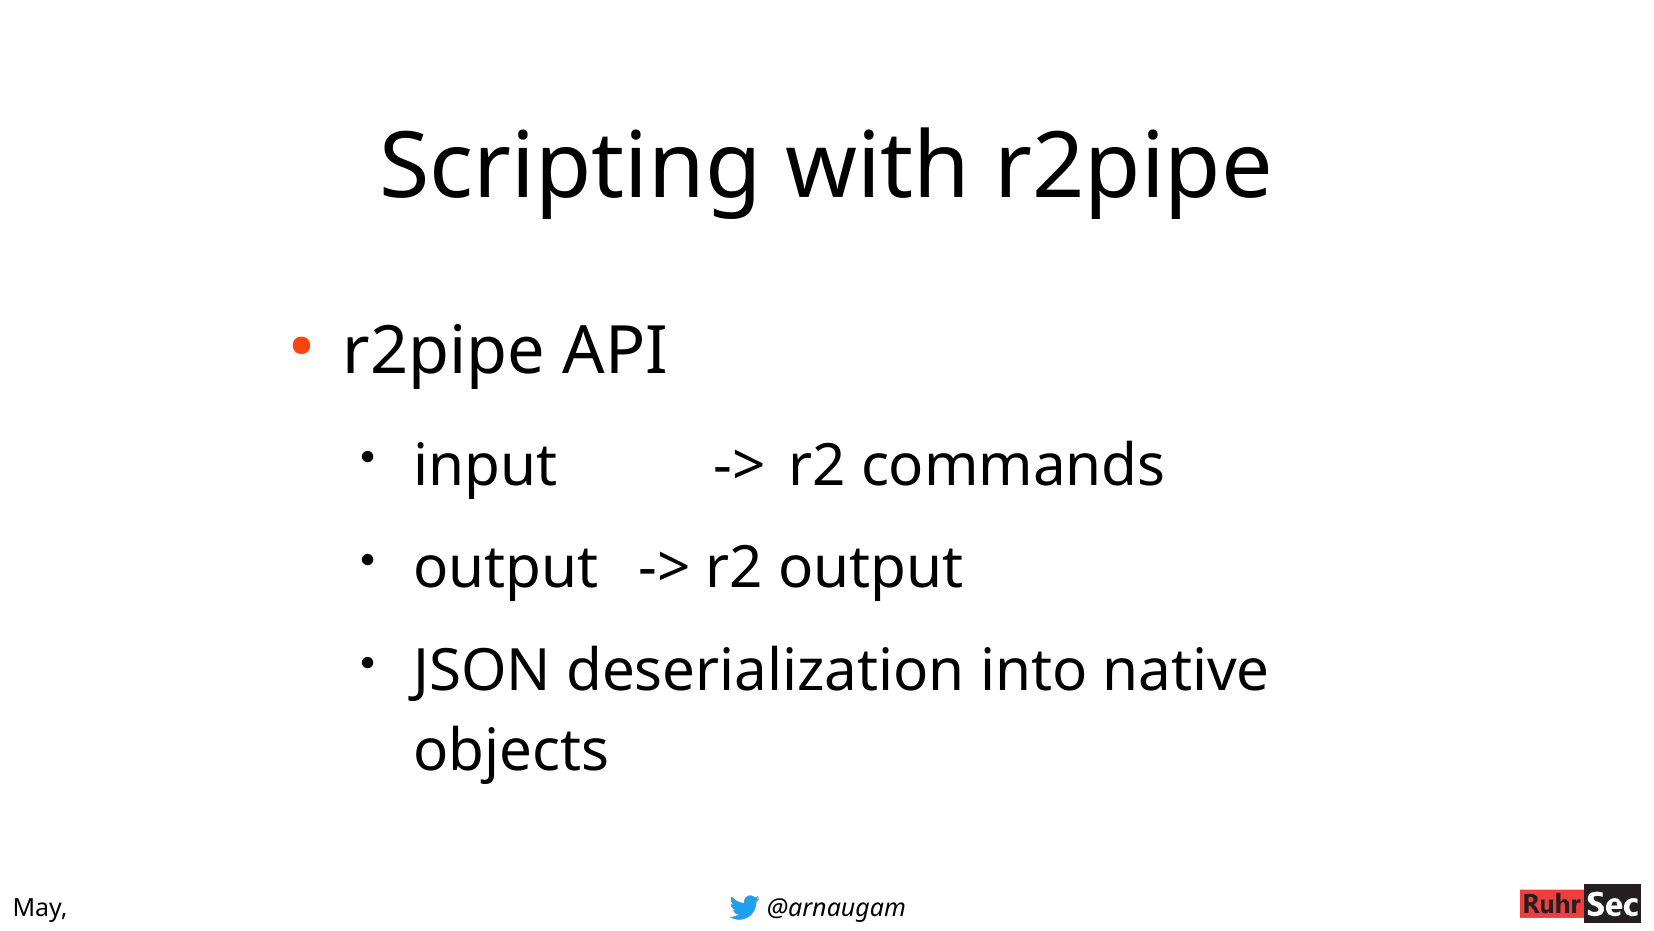

# Scripting with r2pipe
r2pipe API
input 		->	r2 commands
output 	-> r2 output
JSON deserialization into native objects